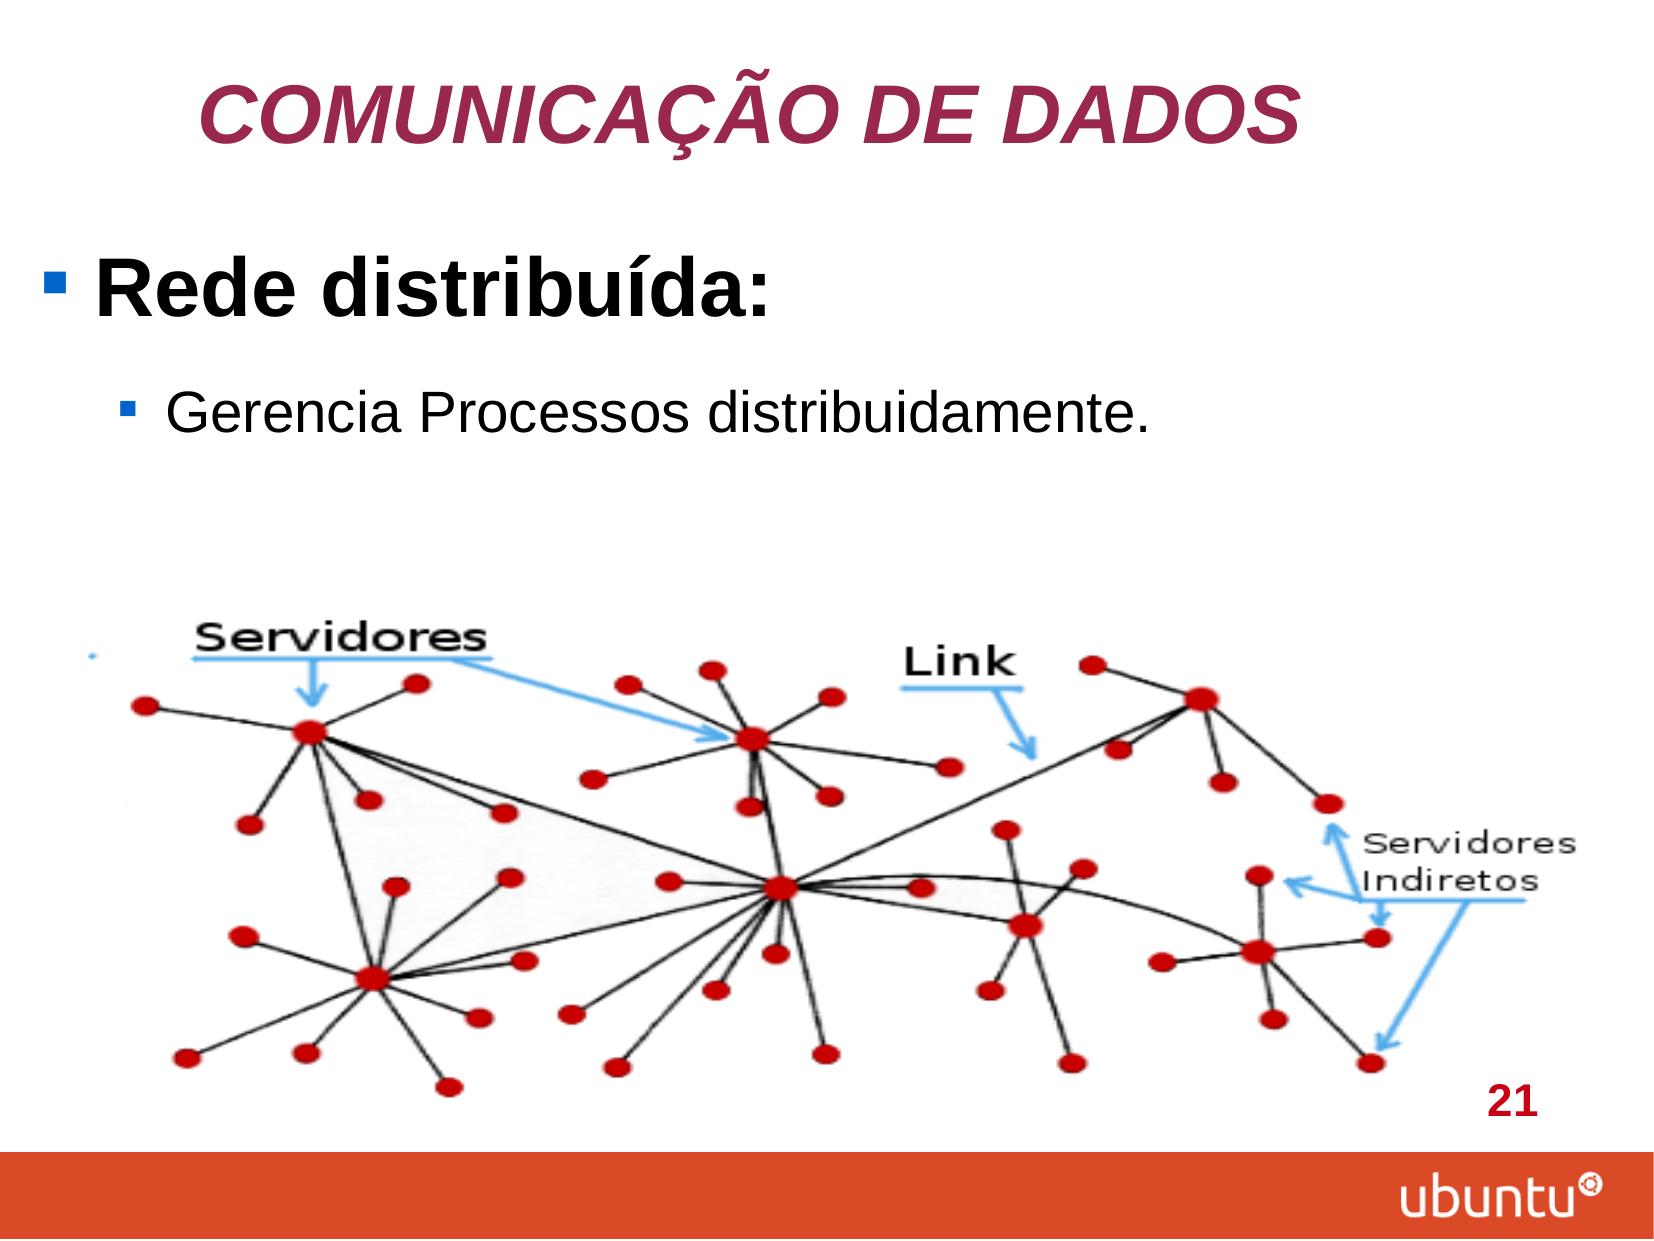

# COMUNICAÇÃO DE DADOS
Rede distribuída:
Gerencia Processos distribuidamente.